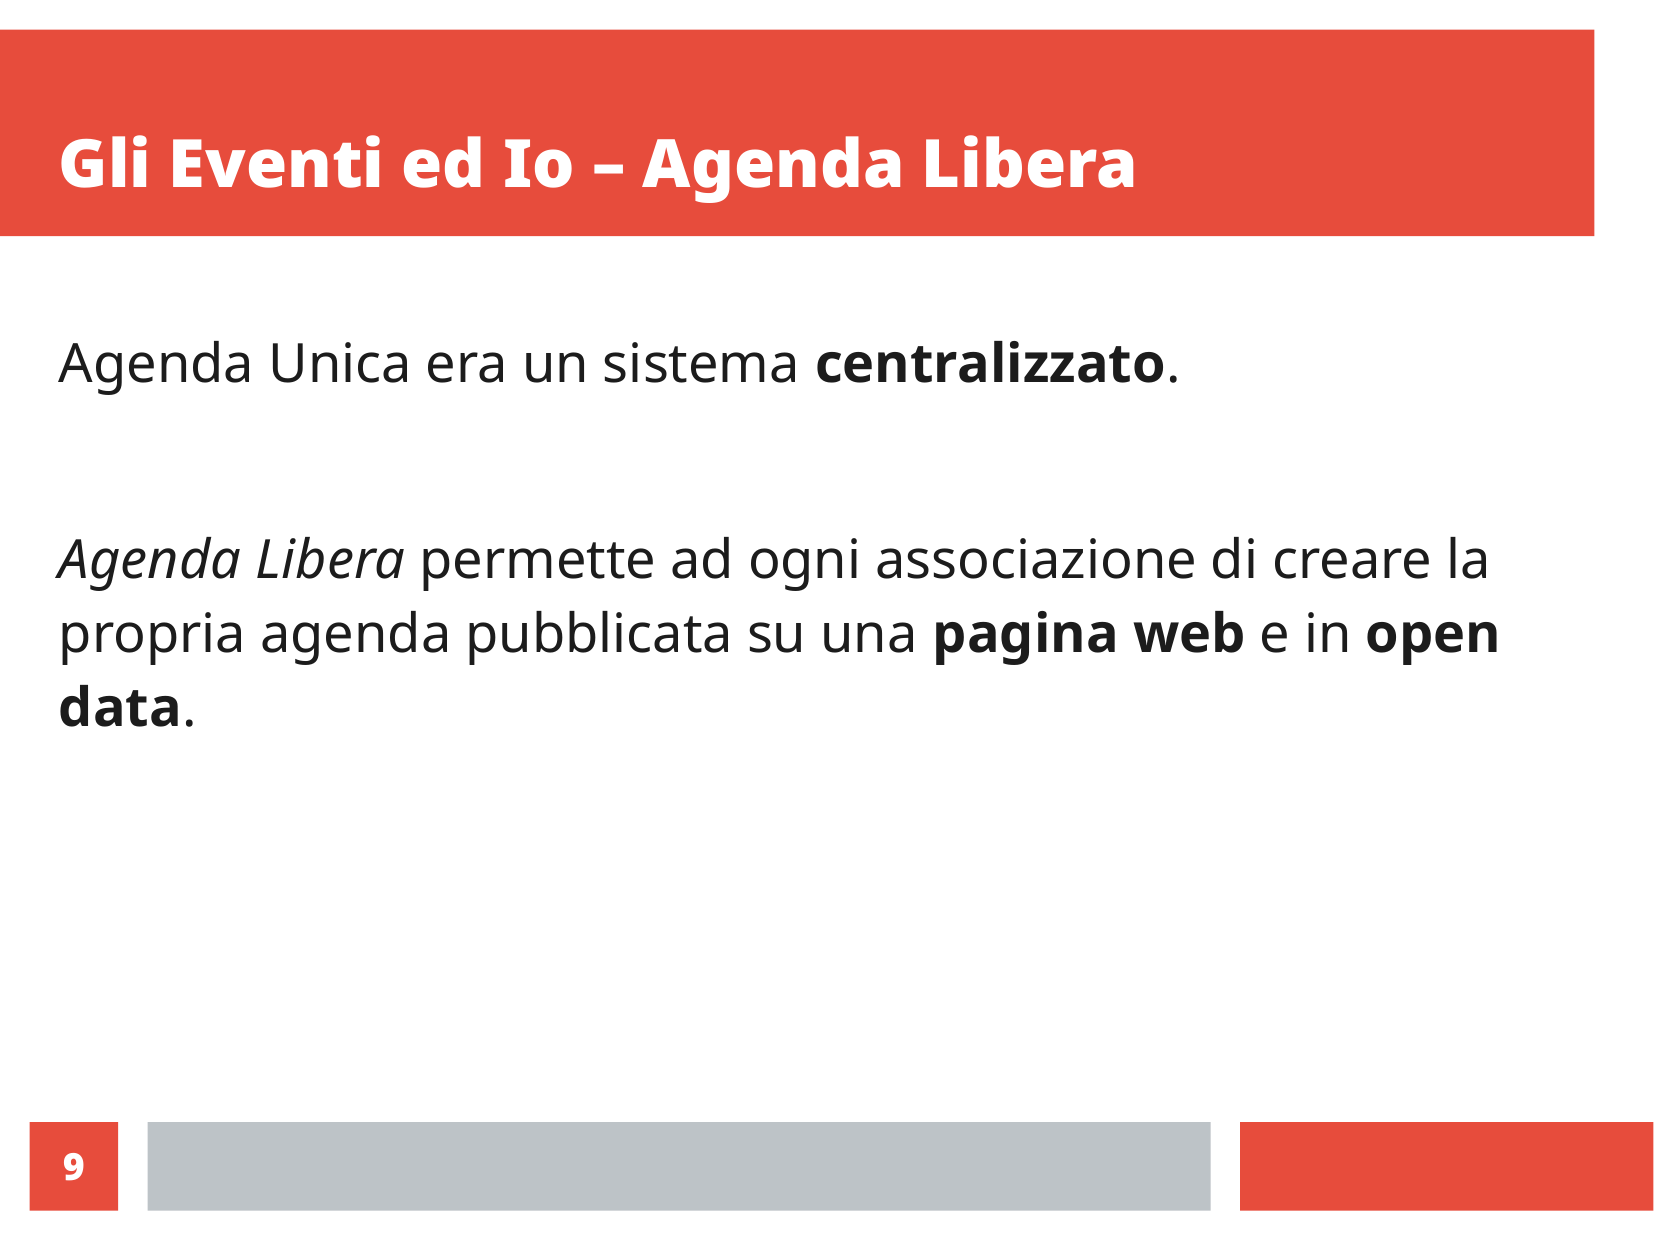

# Gli Eventi ed Io – Agenda Libera
Agenda Unica era un sistema centralizzato.
Agenda Libera permette ad ogni associazione di creare la propria agenda pubblicata su una pagina web e in open data.
9